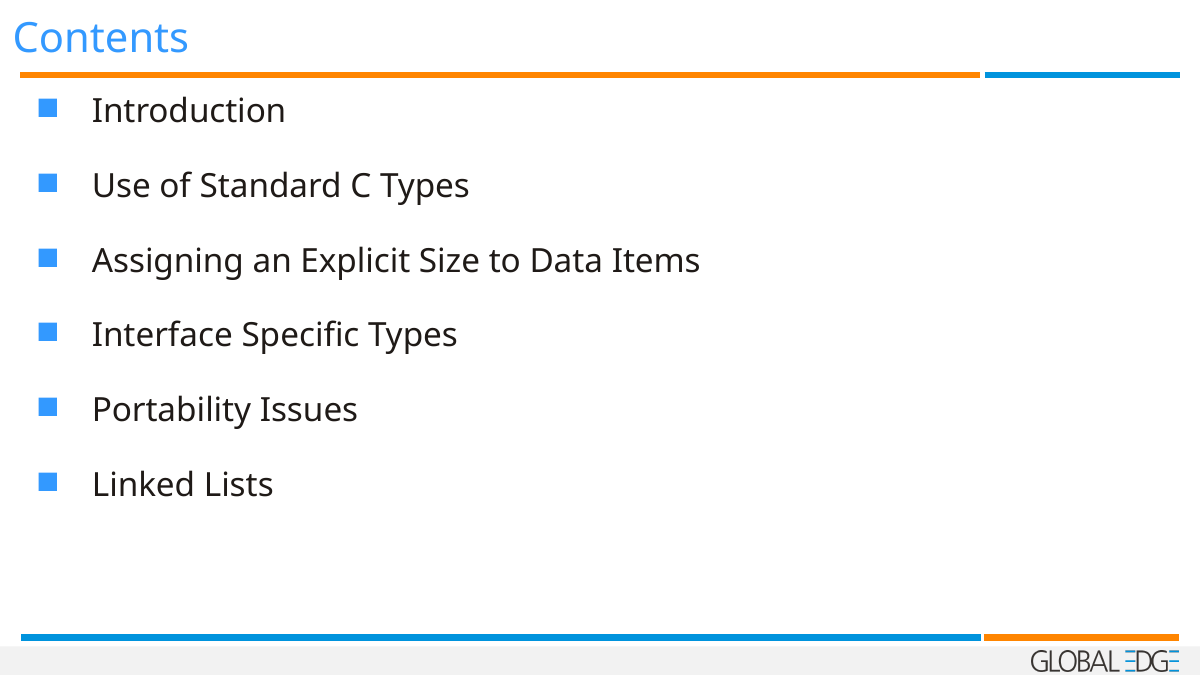

# Contents
Introduction
Use of Standard C Types
Assigning an Explicit Size to Data Items
Interface Specific Types
Portability Issues
Linked Lists